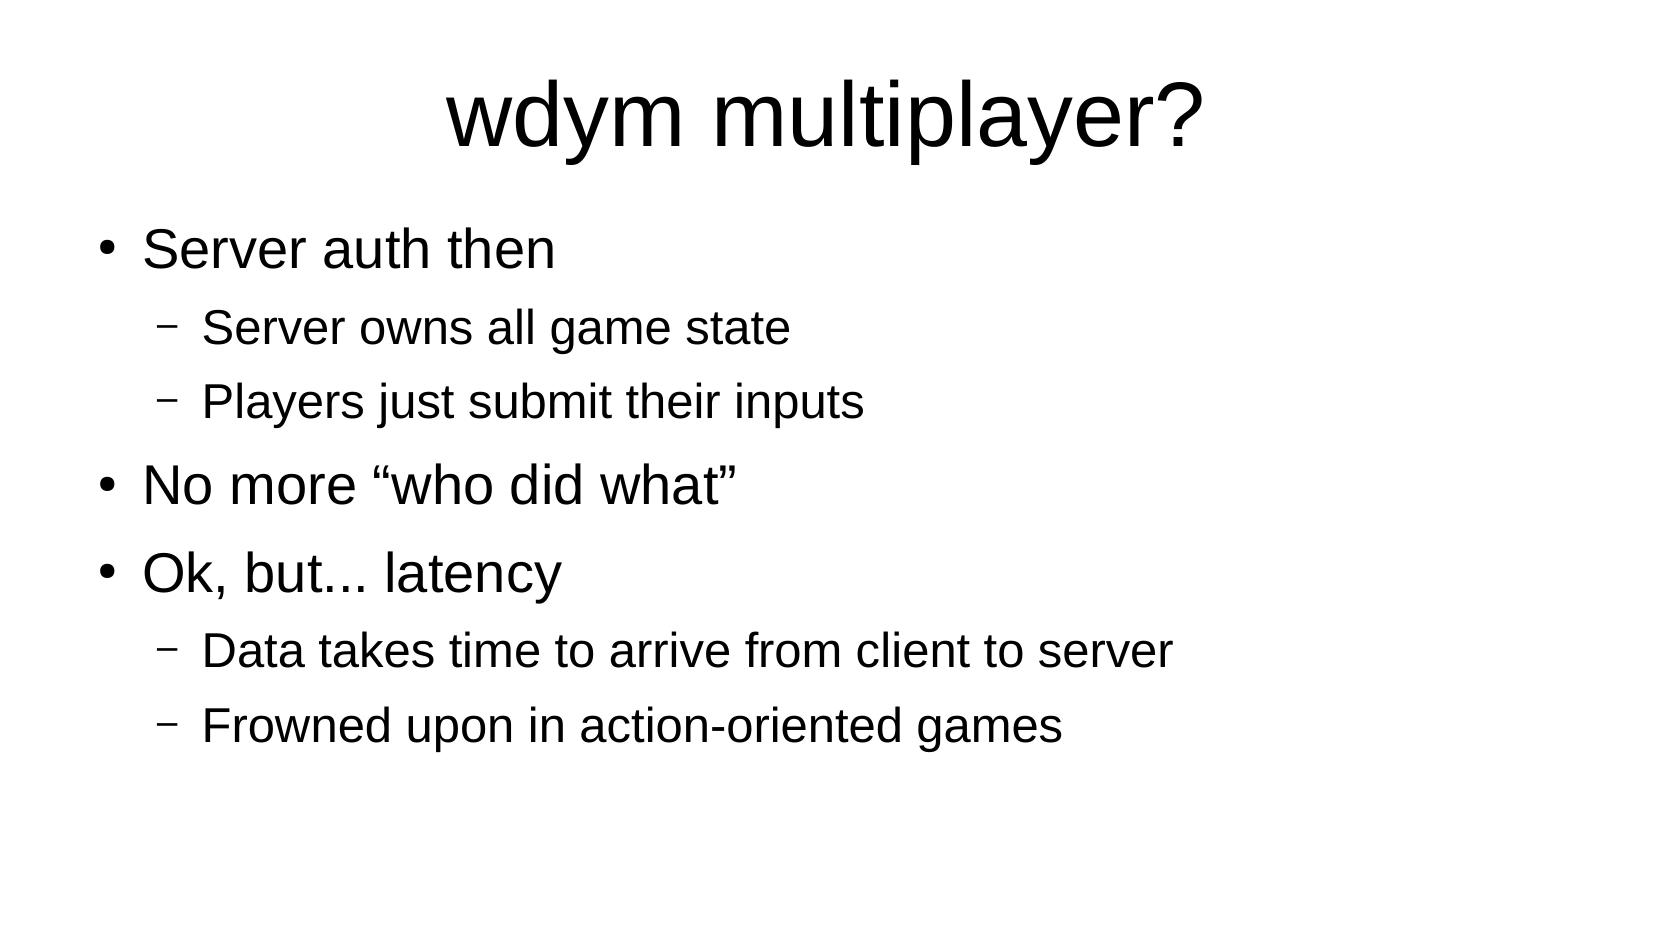

# wdym multiplayer?
Server auth then
Server owns all game state
Players just submit their inputs
No more “who did what”
Ok, but... latency
Data takes time to arrive from client to server
Frowned upon in action-oriented games